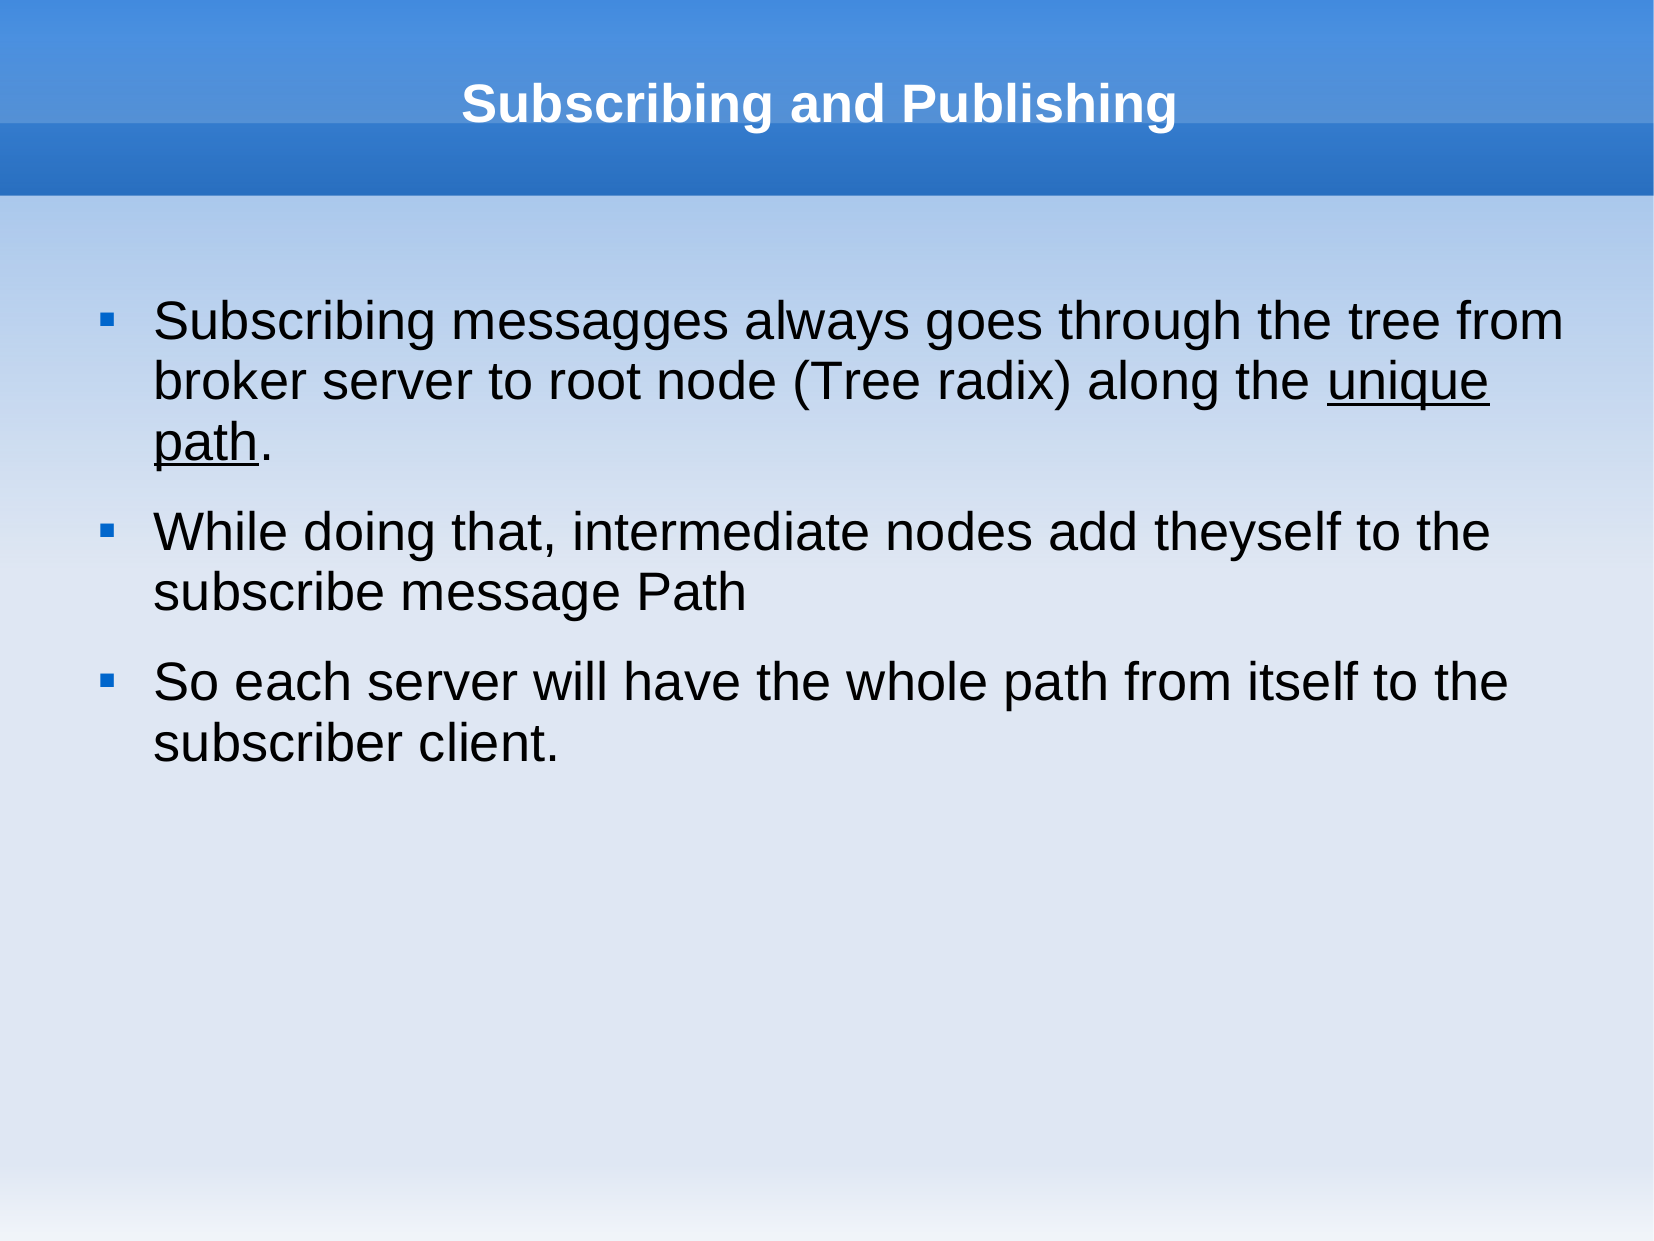

# Subscribing and Publishing
Subscribing messagges always goes through the tree from broker server to root node (Tree radix) along the unique path.
While doing that, intermediate nodes add theyself to the subscribe message Path
So each server will have the whole path from itself to the subscriber client.